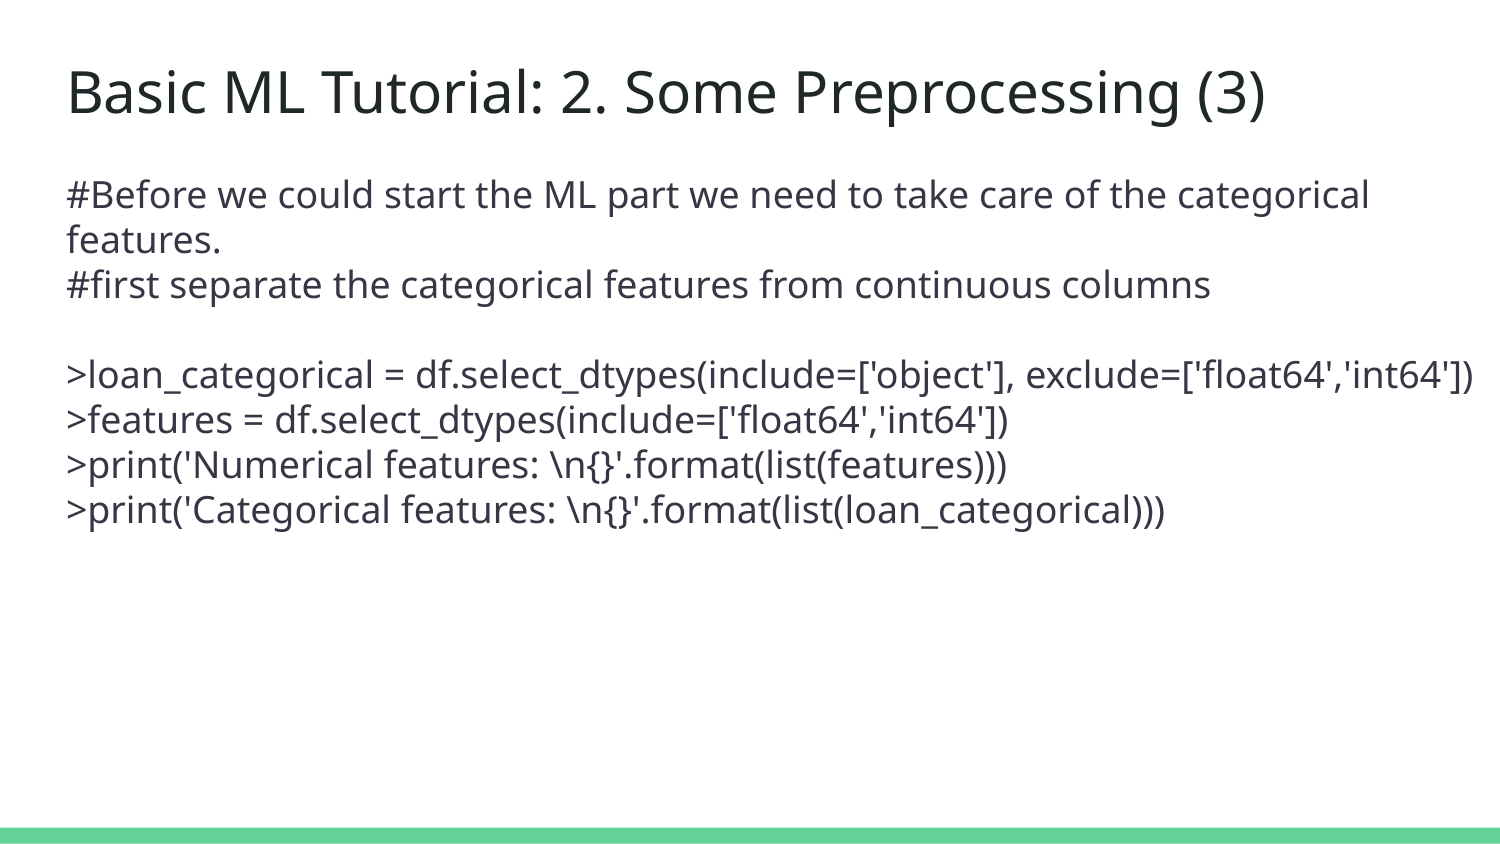

# Basic ML Tutorial: 2. Some Preprocessing (3)
#Before we could start the ML part we need to take care of the categorical features.
#first separate the categorical features from continuous columns
>loan_categorical = df.select_dtypes(include=['object'], exclude=['float64','int64'])
>features = df.select_dtypes(include=['float64','int64'])
>print('Numerical features: \n{}'.format(list(features)))
>print('Categorical features: \n{}'.format(list(loan_categorical)))